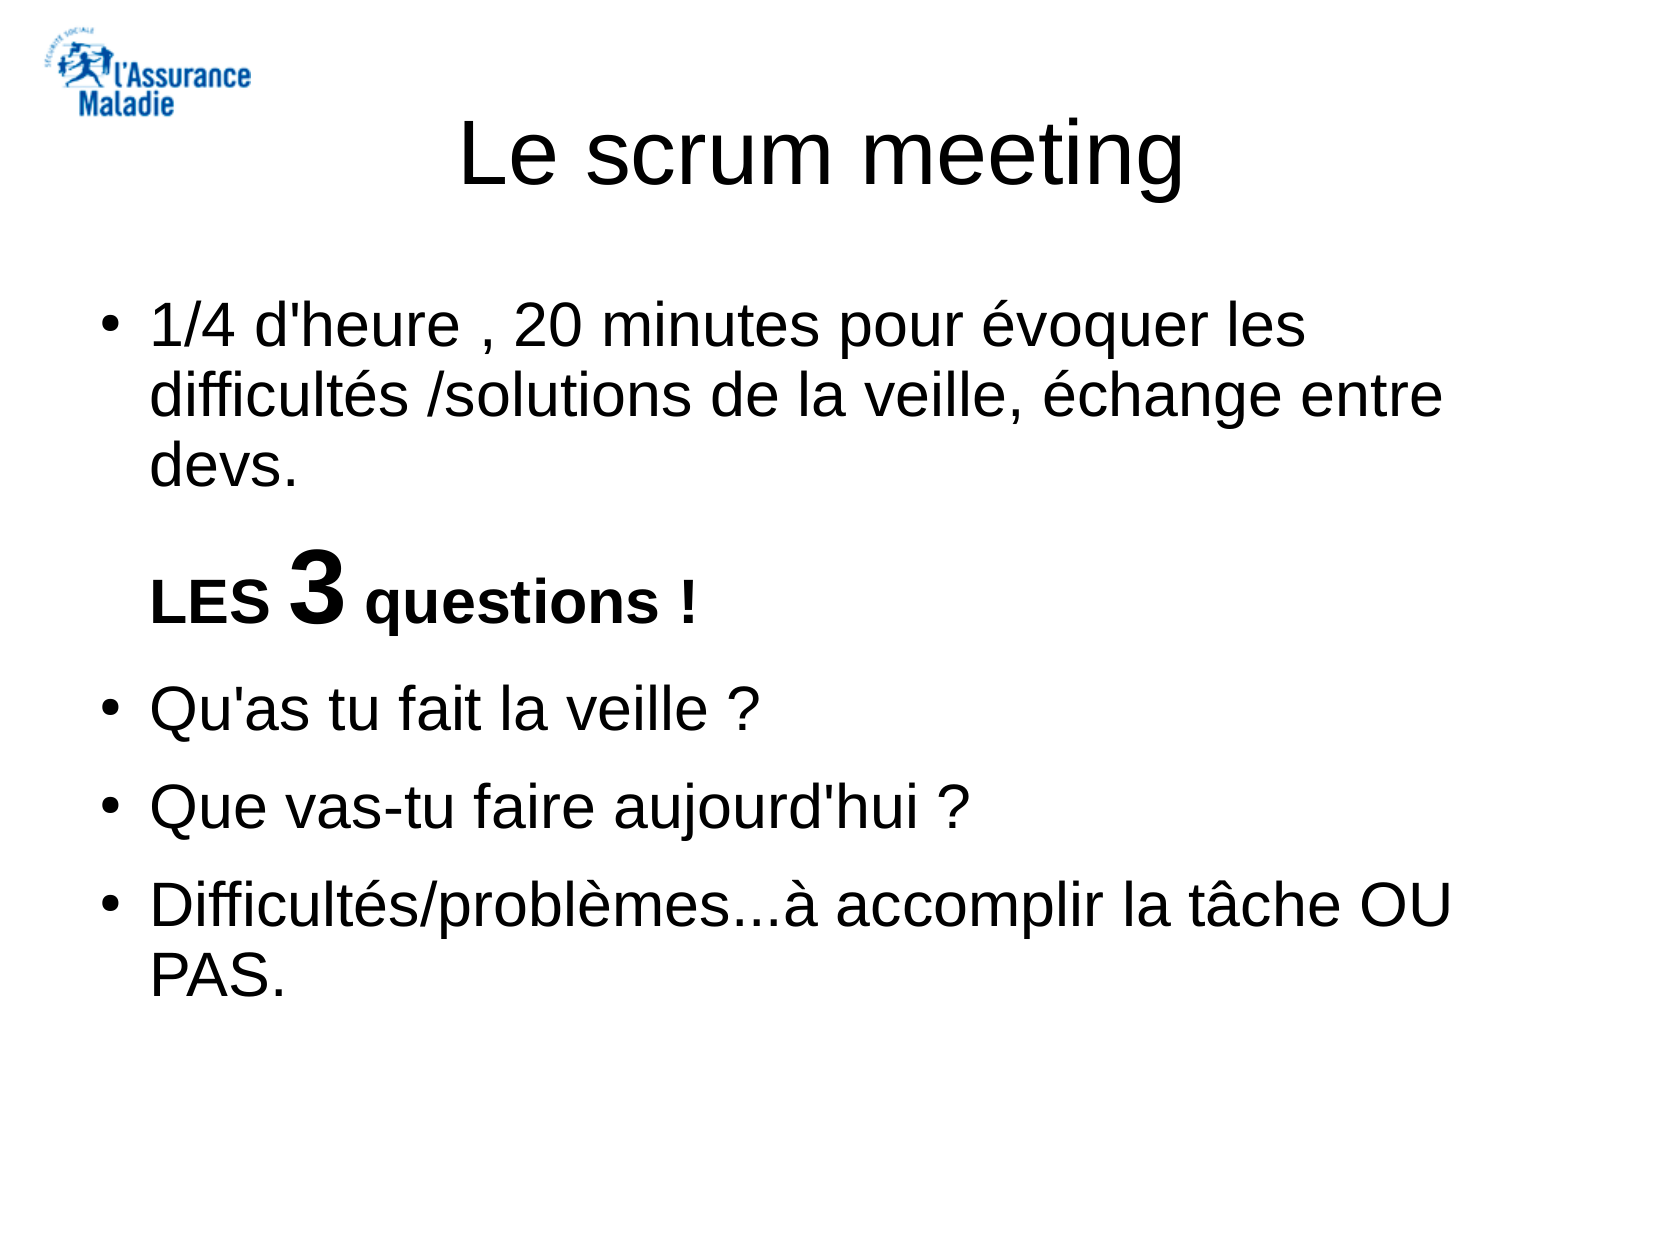

# Le scrum meeting
1/4 d'heure , 20 minutes pour évoquer les difficultés /solutions de la veille, échange entre devs.
LES 3 questions !
Qu'as tu fait la veille ?
Que vas-tu faire aujourd'hui ?
Difficultés/problèmes...à accomplir la tâche OU PAS.